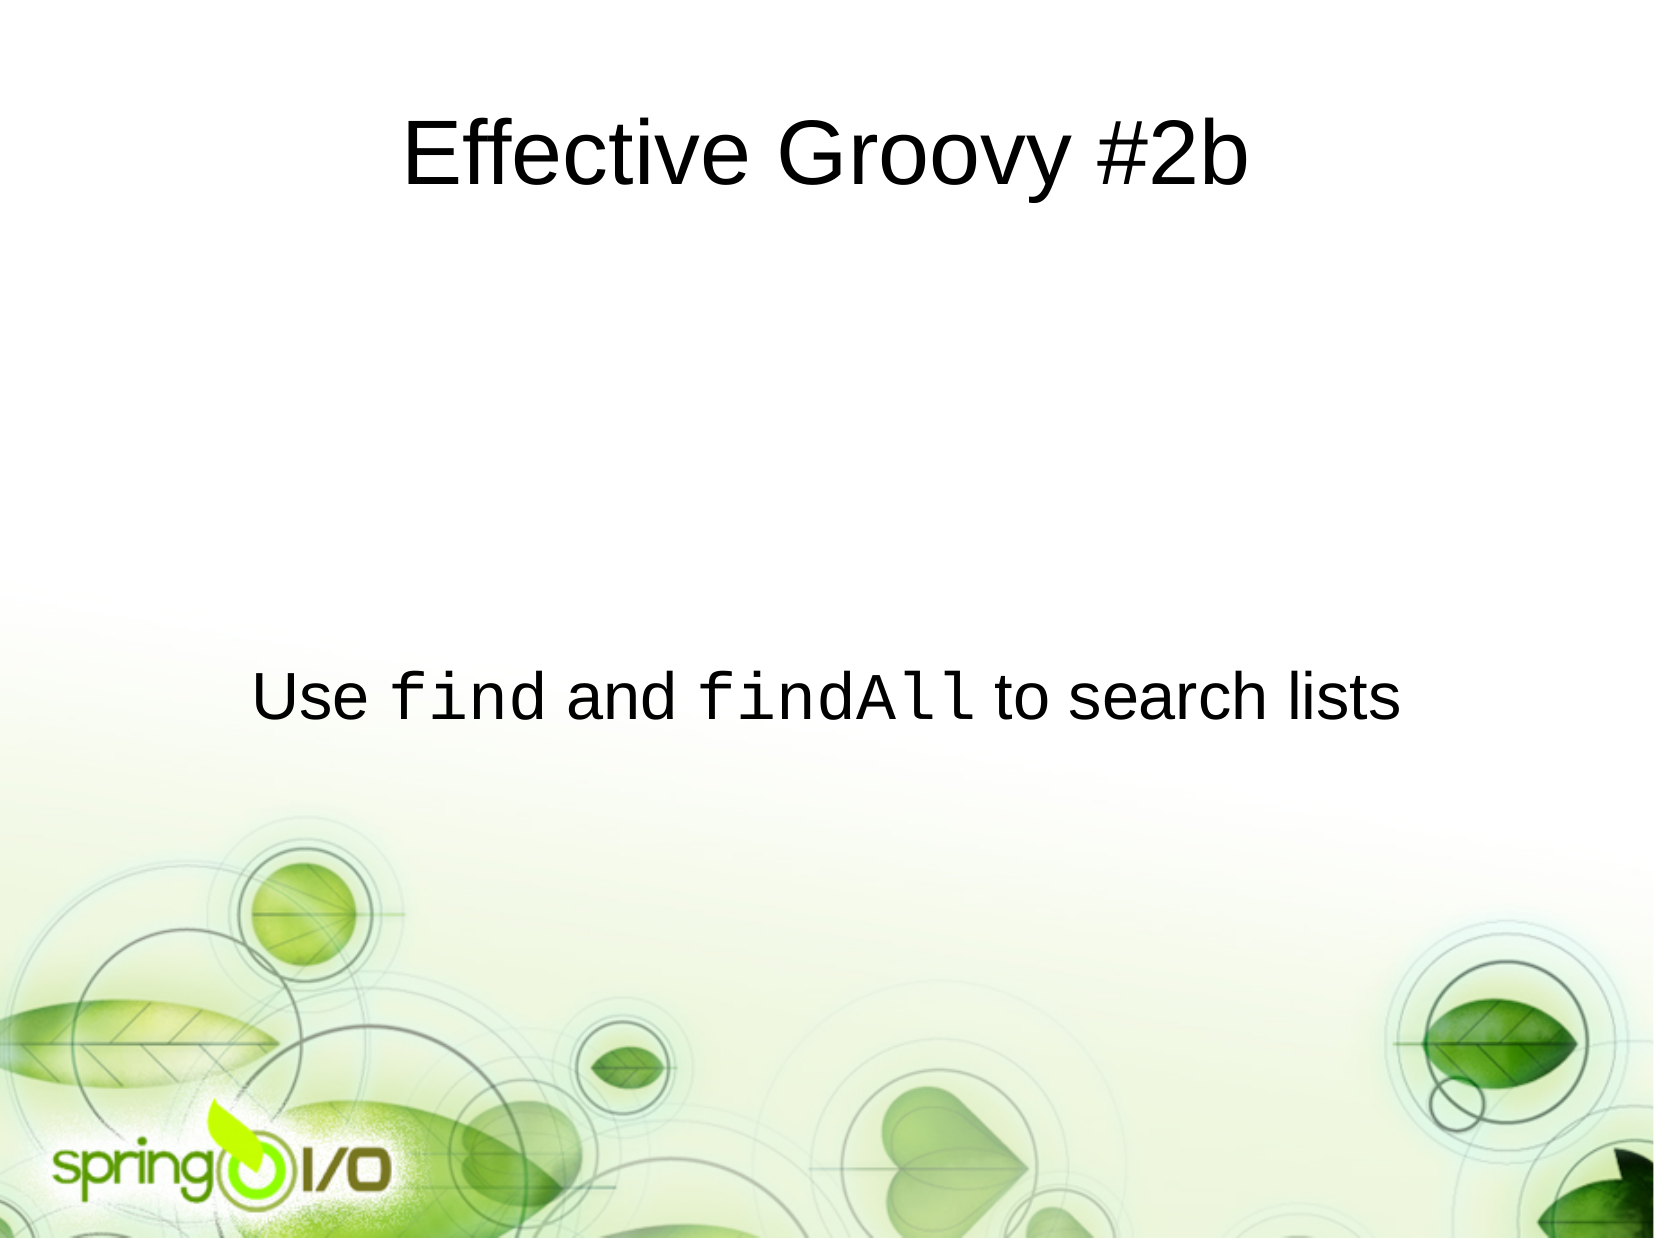

# Effective Groovy #2b
Use find and findAll to search lists